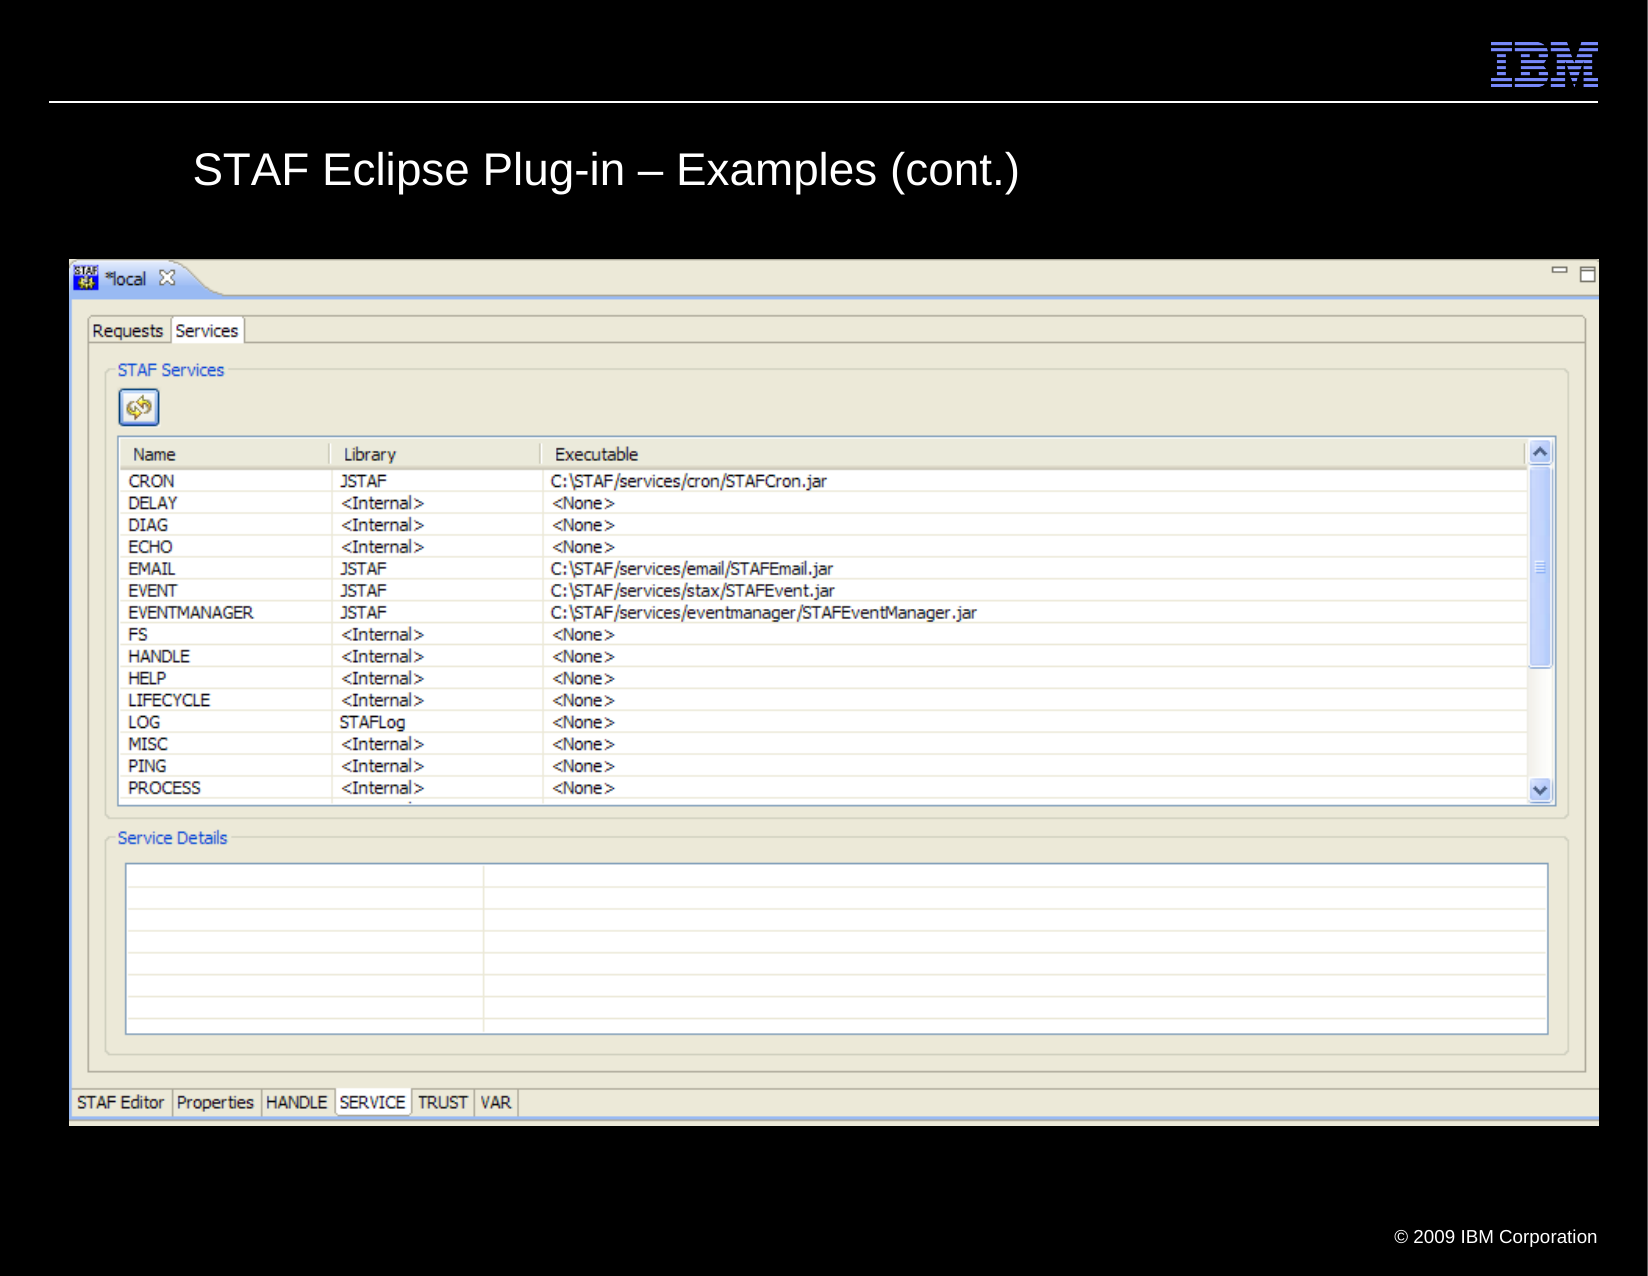

# STAF Eclipse Plug-in – Examples (cont.)